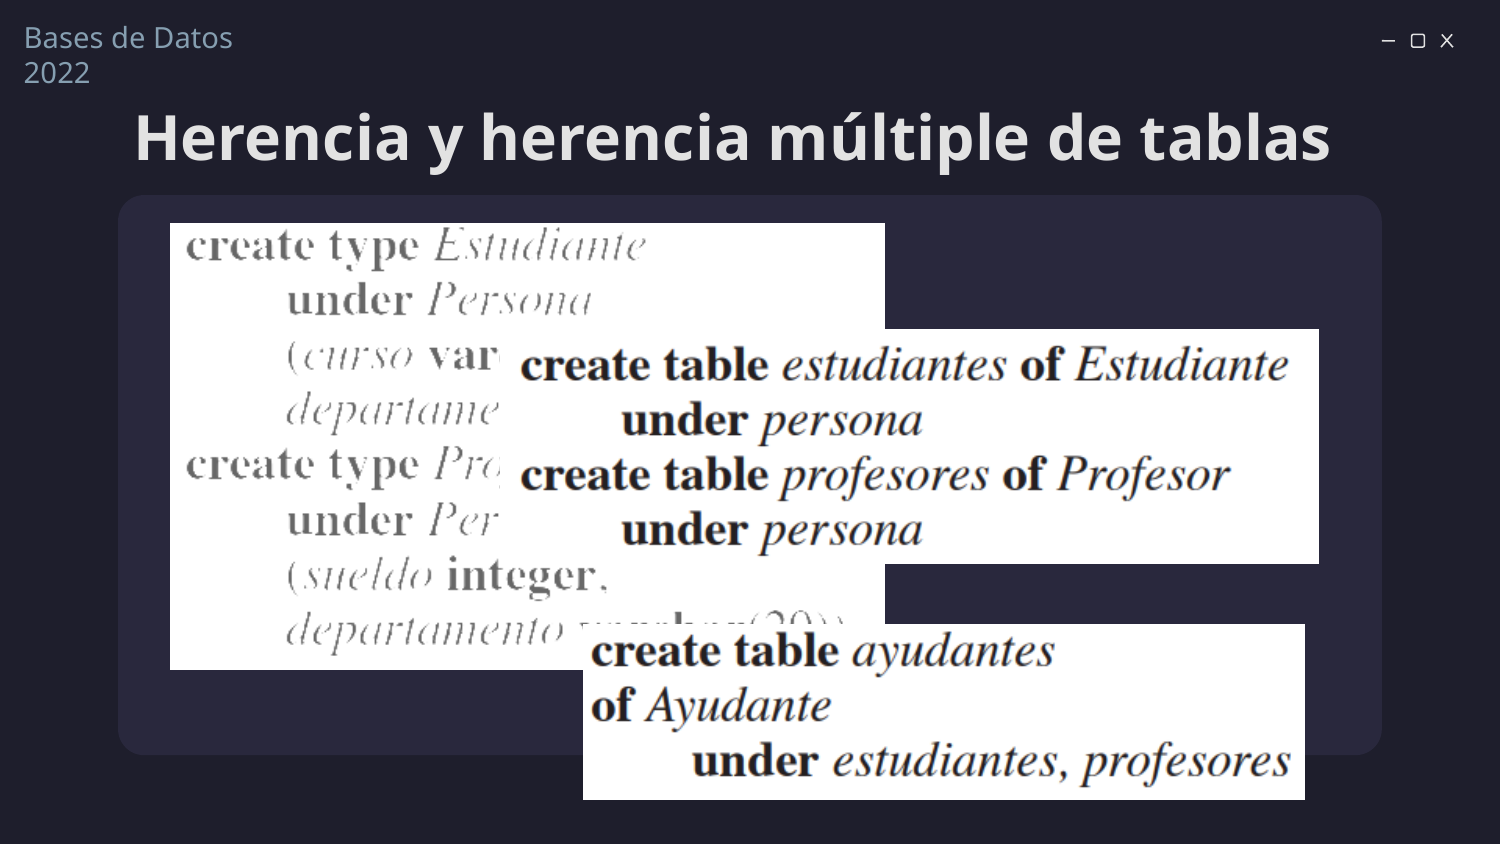

# Herencia y herencia múltiple de tablas